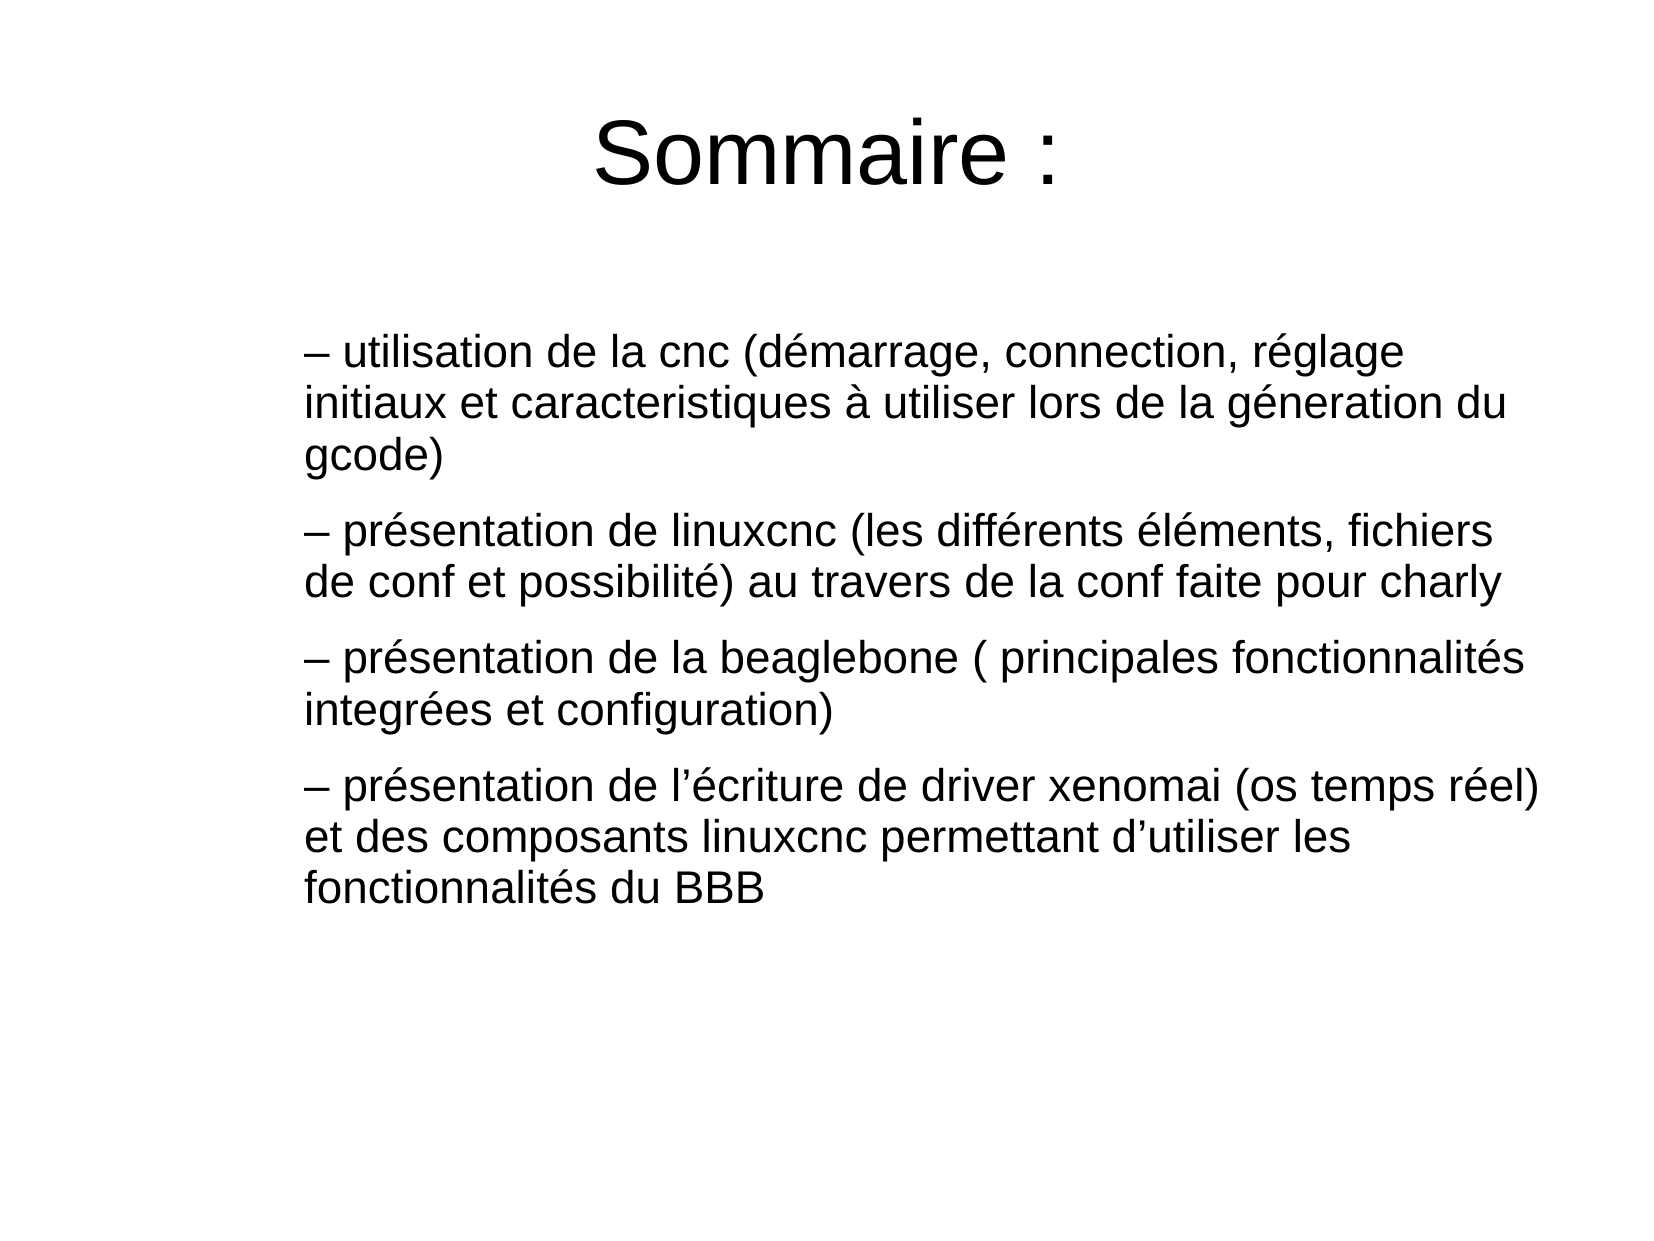

# Sommaire :
– utilisation de la cnc (démarrage, connection, réglage initiaux et caracteristiques à utiliser lors de la géneration du gcode)
– présentation de linuxcnc (les différents éléments, fichiers de conf et possibilité) au travers de la conf faite pour charly
– présentation de la beaglebone ( principales fonctionnalités integrées et configuration)
– présentation de l’écriture de driver xenomai (os temps réel) et des composants linuxcnc permettant d’utiliser les fonctionnalités du BBB